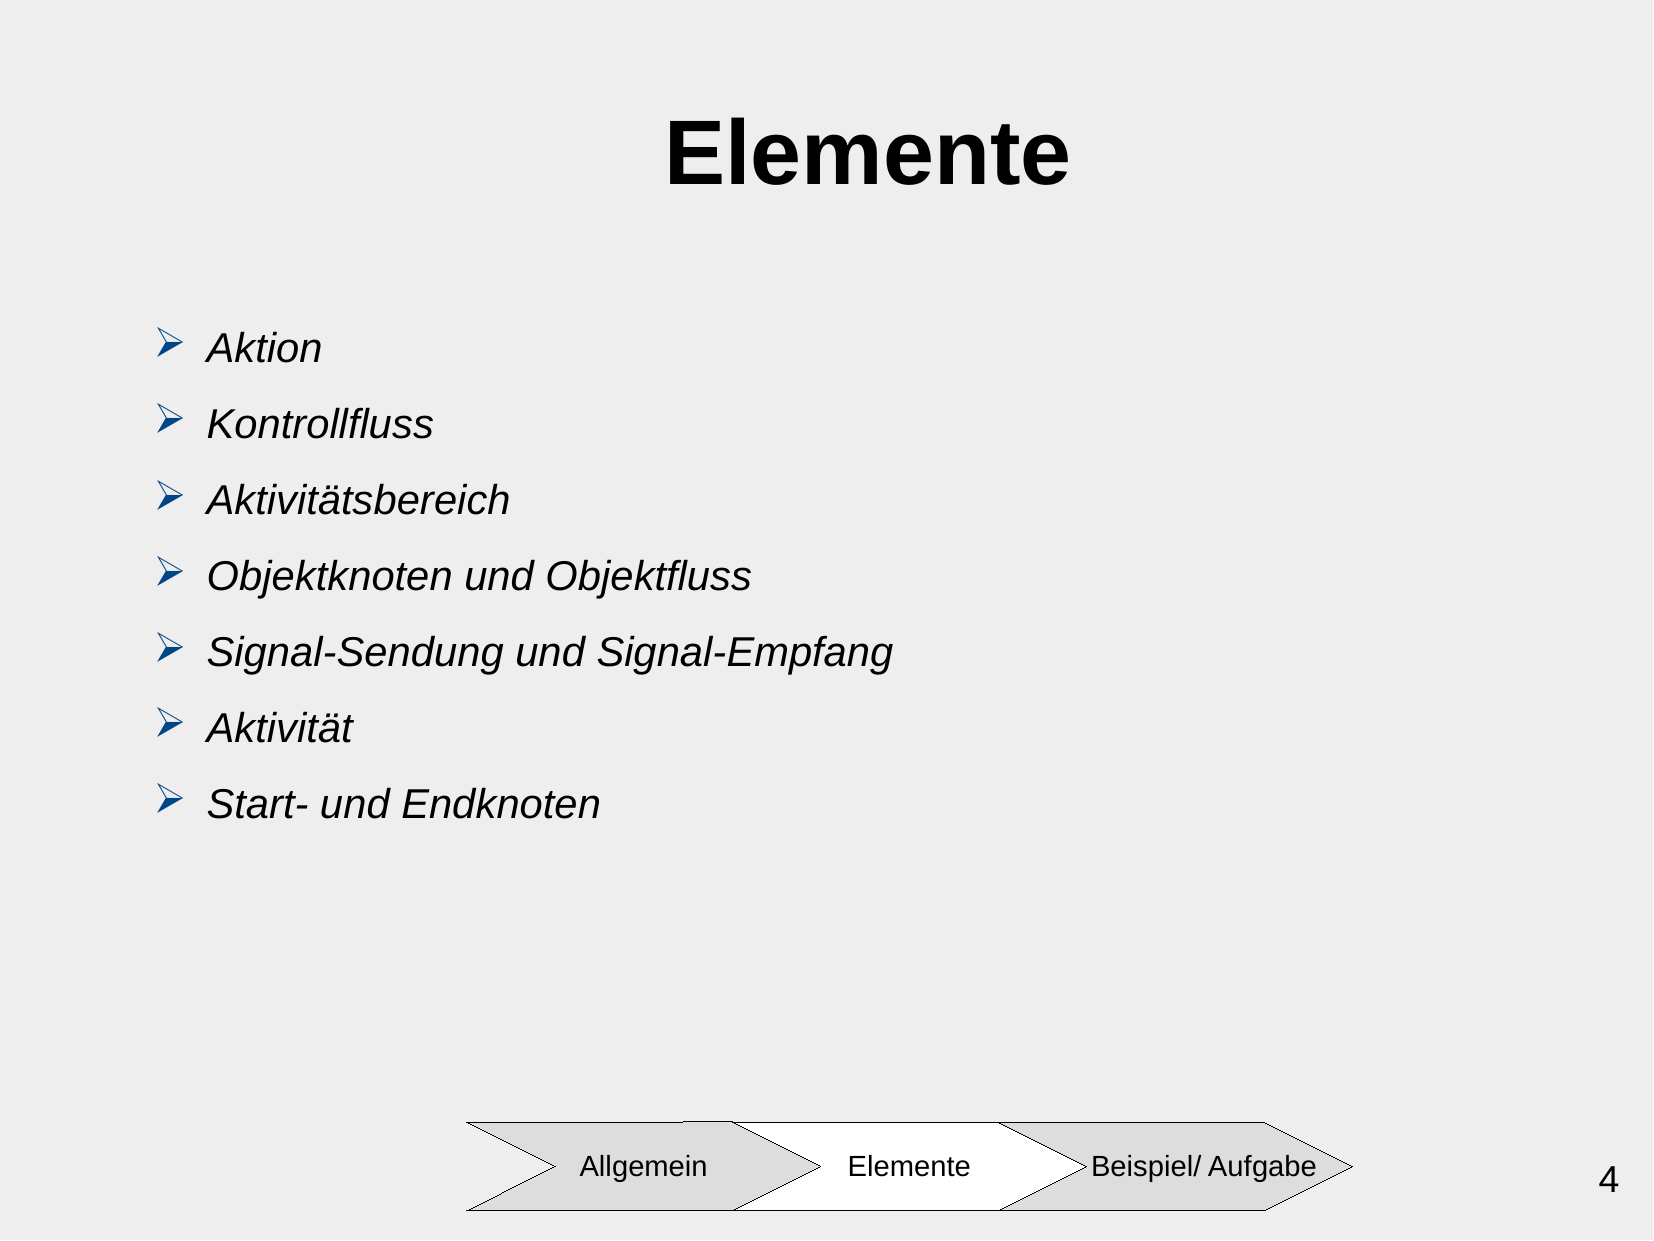

# Elemente
Aktion
Kontrollfluss
Aktivitätsbereich
Objektknoten und Objektfluss
Signal-Sendung und Signal-Empfang
Aktivität
Start- und Endknoten
Allgemein
Elemente
 Beispiel/ Aufgabe